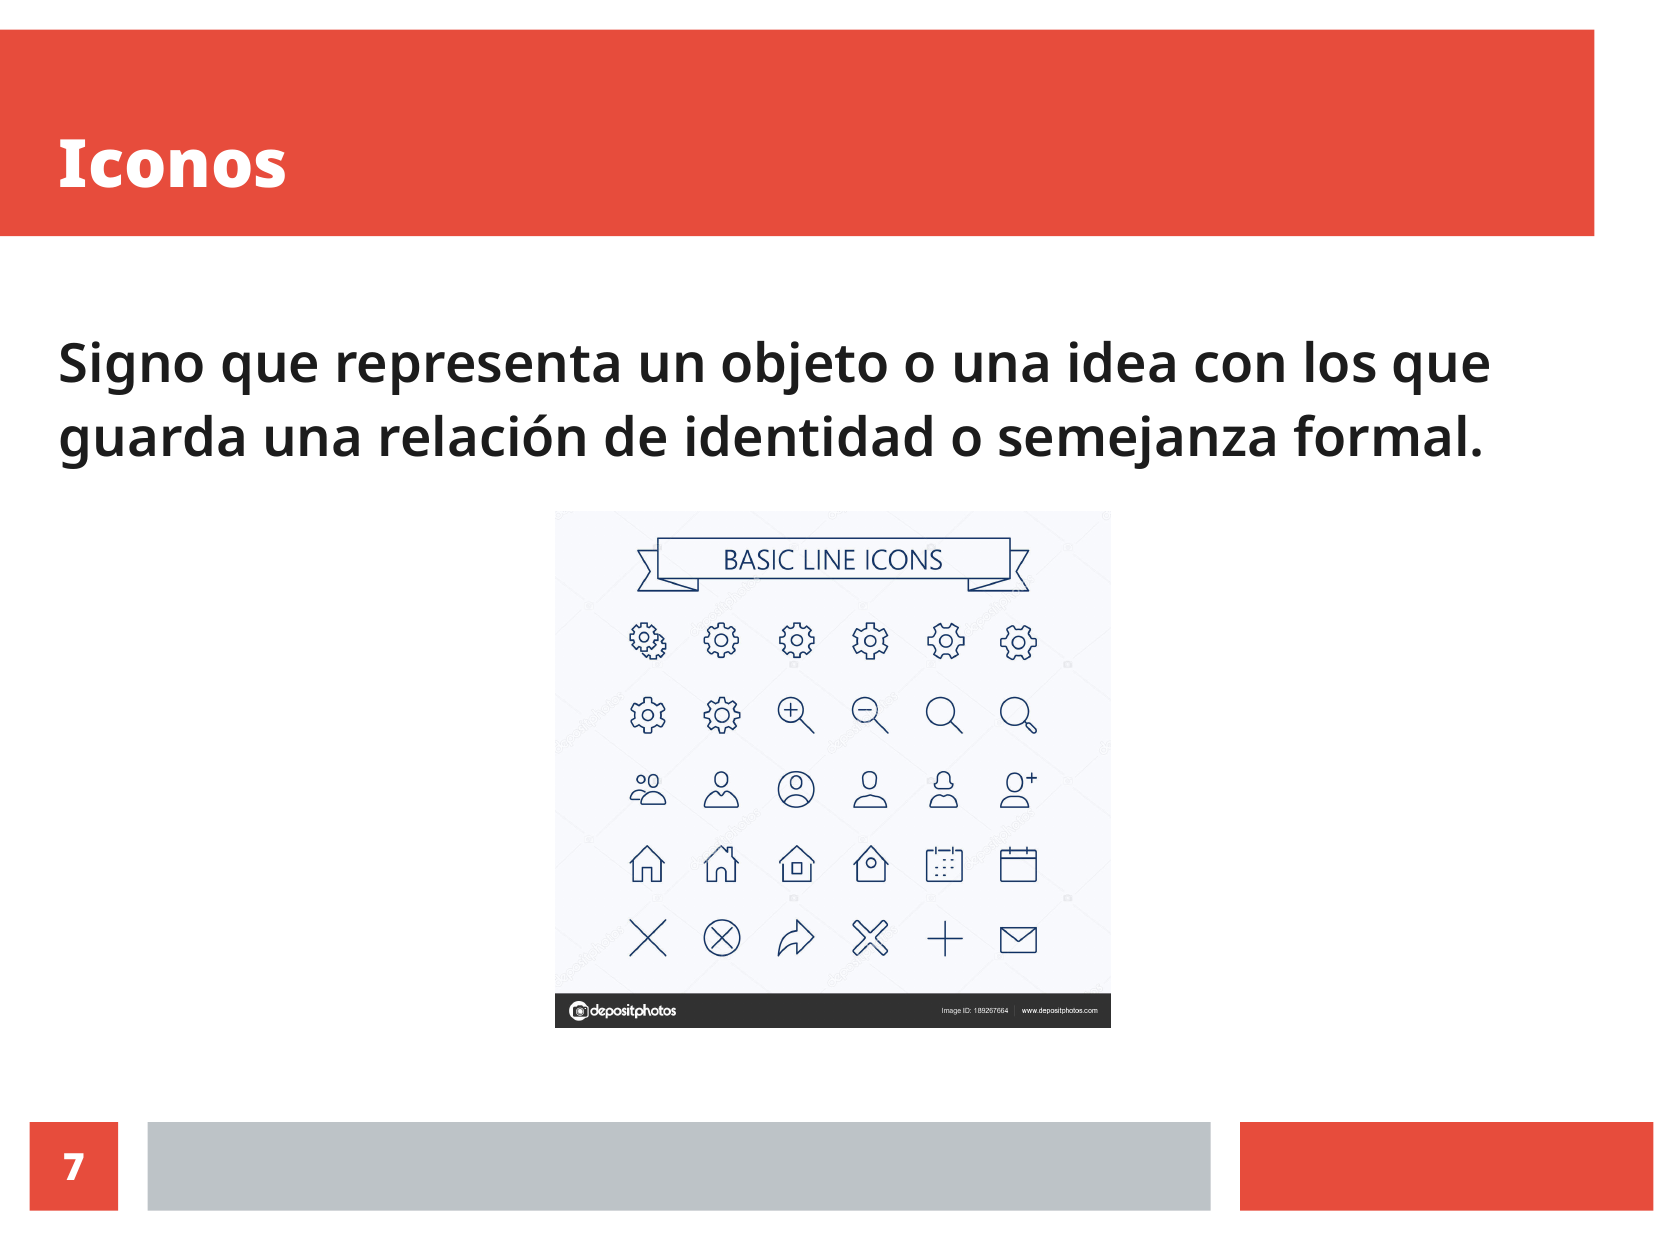

# Iconos
Signo que representa un objeto o una idea con los que guarda una relación de identidad o semejanza formal.
7